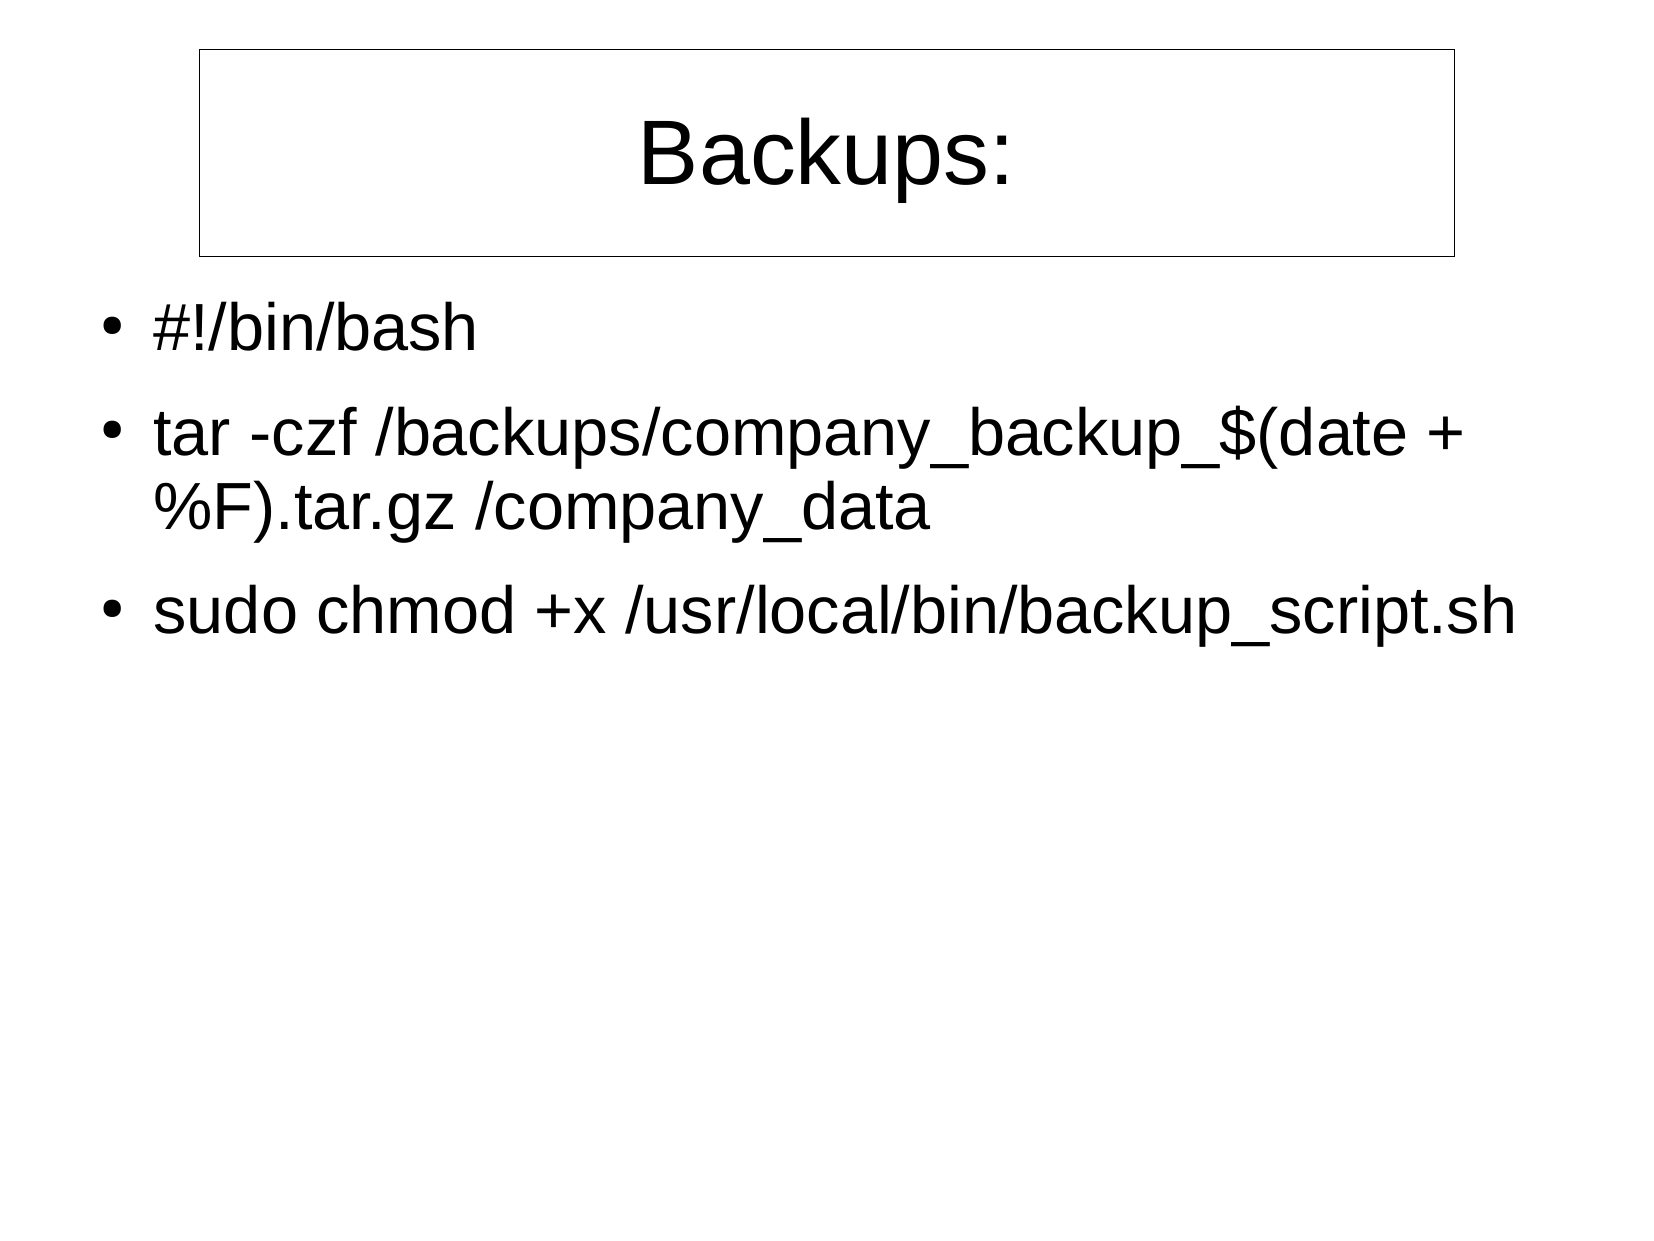

# Backups:
#!/bin/bash
tar -czf /backups/company_backup_$(date +%F).tar.gz /company_data
sudo chmod +x /usr/local/bin/backup_script.sh